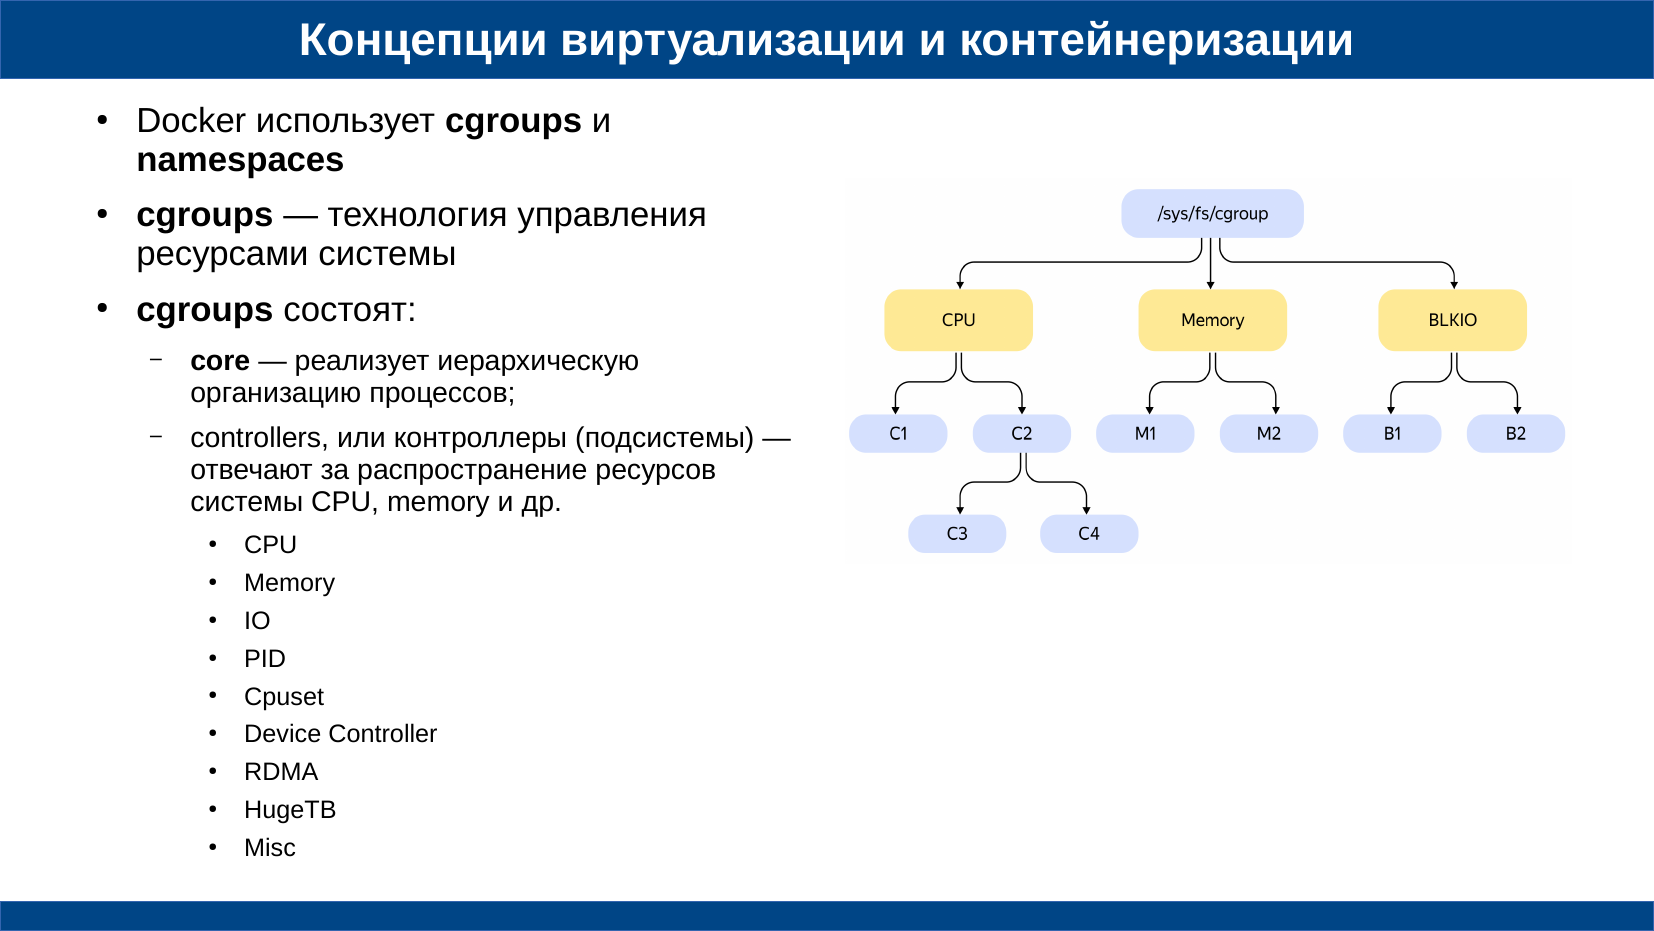

# Концепции виртуализации и контейнеризации
Docker использует сgroups и namespaces
сgroups — технология управления ресурсами системы
cgroups состоят:
core — реализует иерархическую организацию процессов;
controllers, или контроллеры (подсистемы) — отвечают за распространение ресурсов системы CPU, memory и др.
CPU
Memory
IO
PID
Cpuset
Device Controller
RDMA
HugeTB
Misc